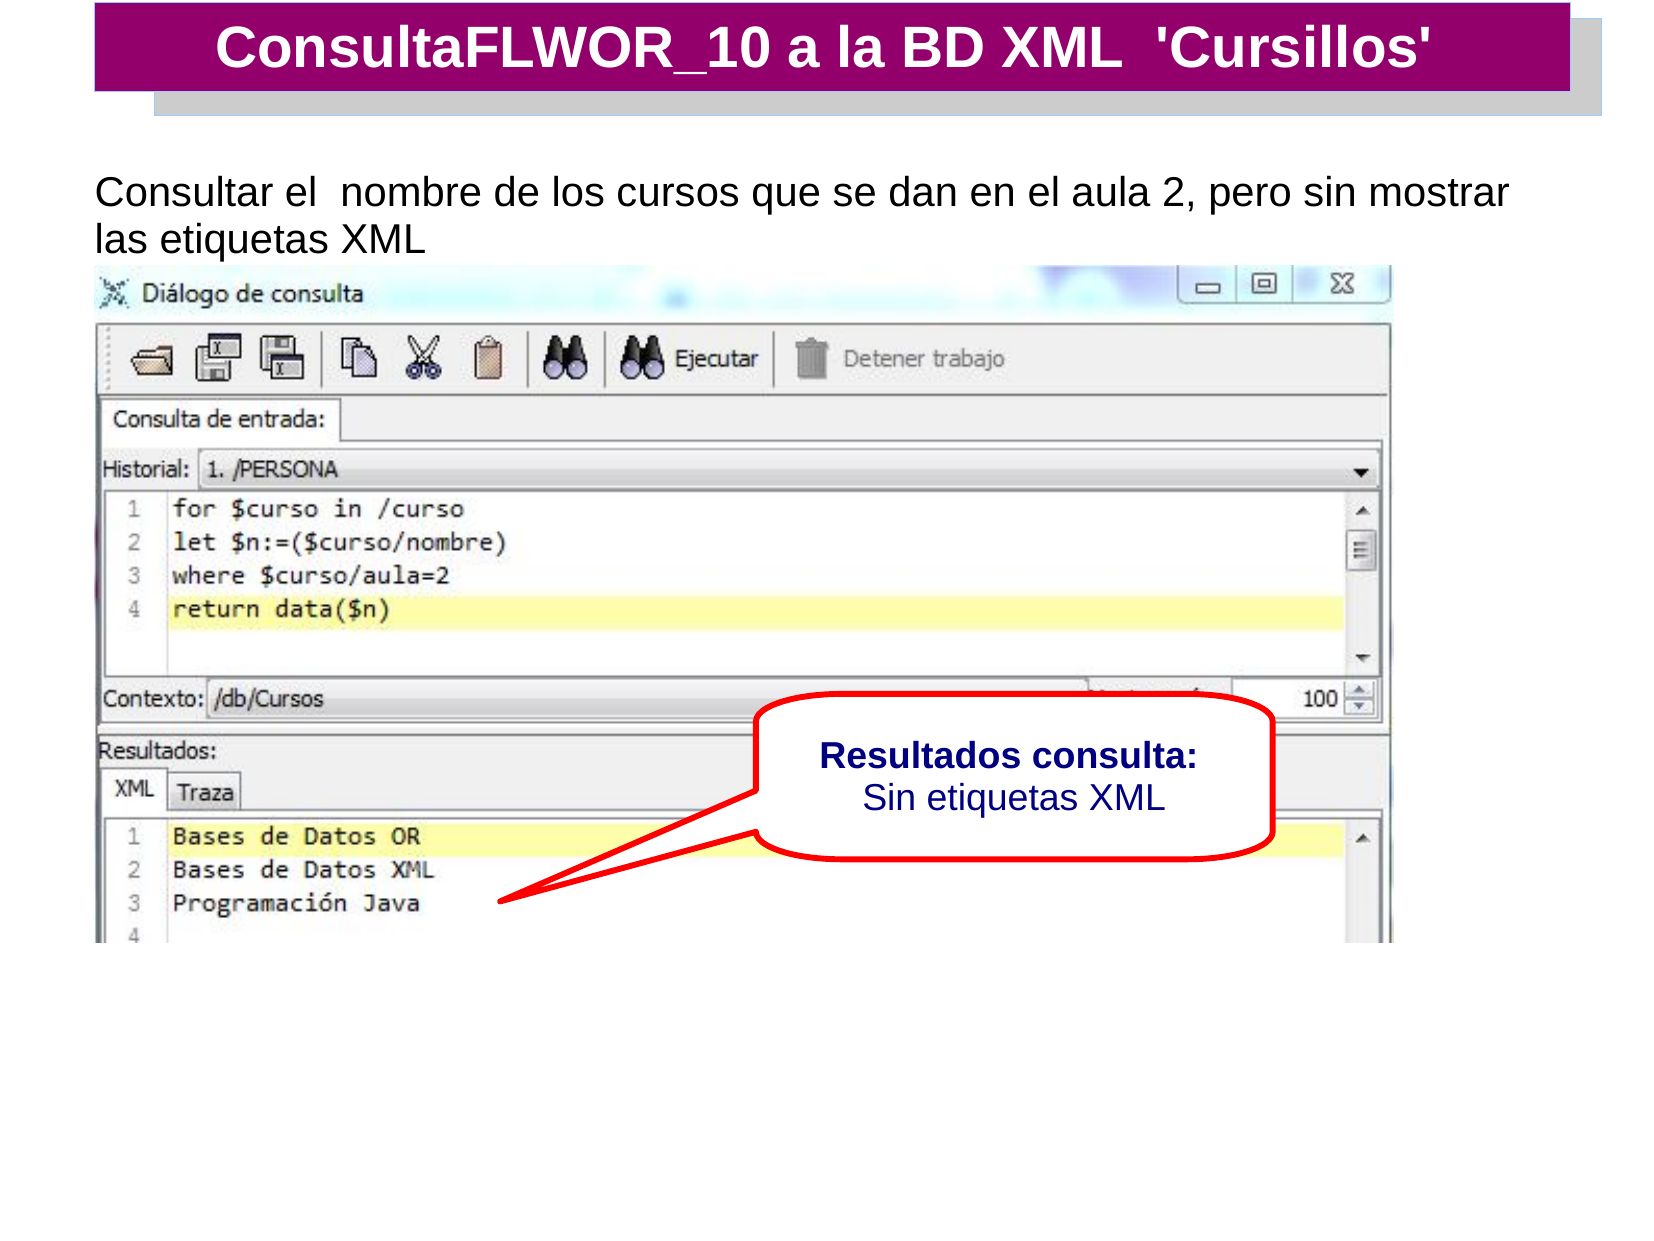

ConsultaFLWOR_10 a la BD XML 'Cursillos'
Consultar el nombre de los cursos que se dan en el aula 2, pero sin mostrar
las etiquetas XML
Resultados consulta:
Sin etiquetas XML